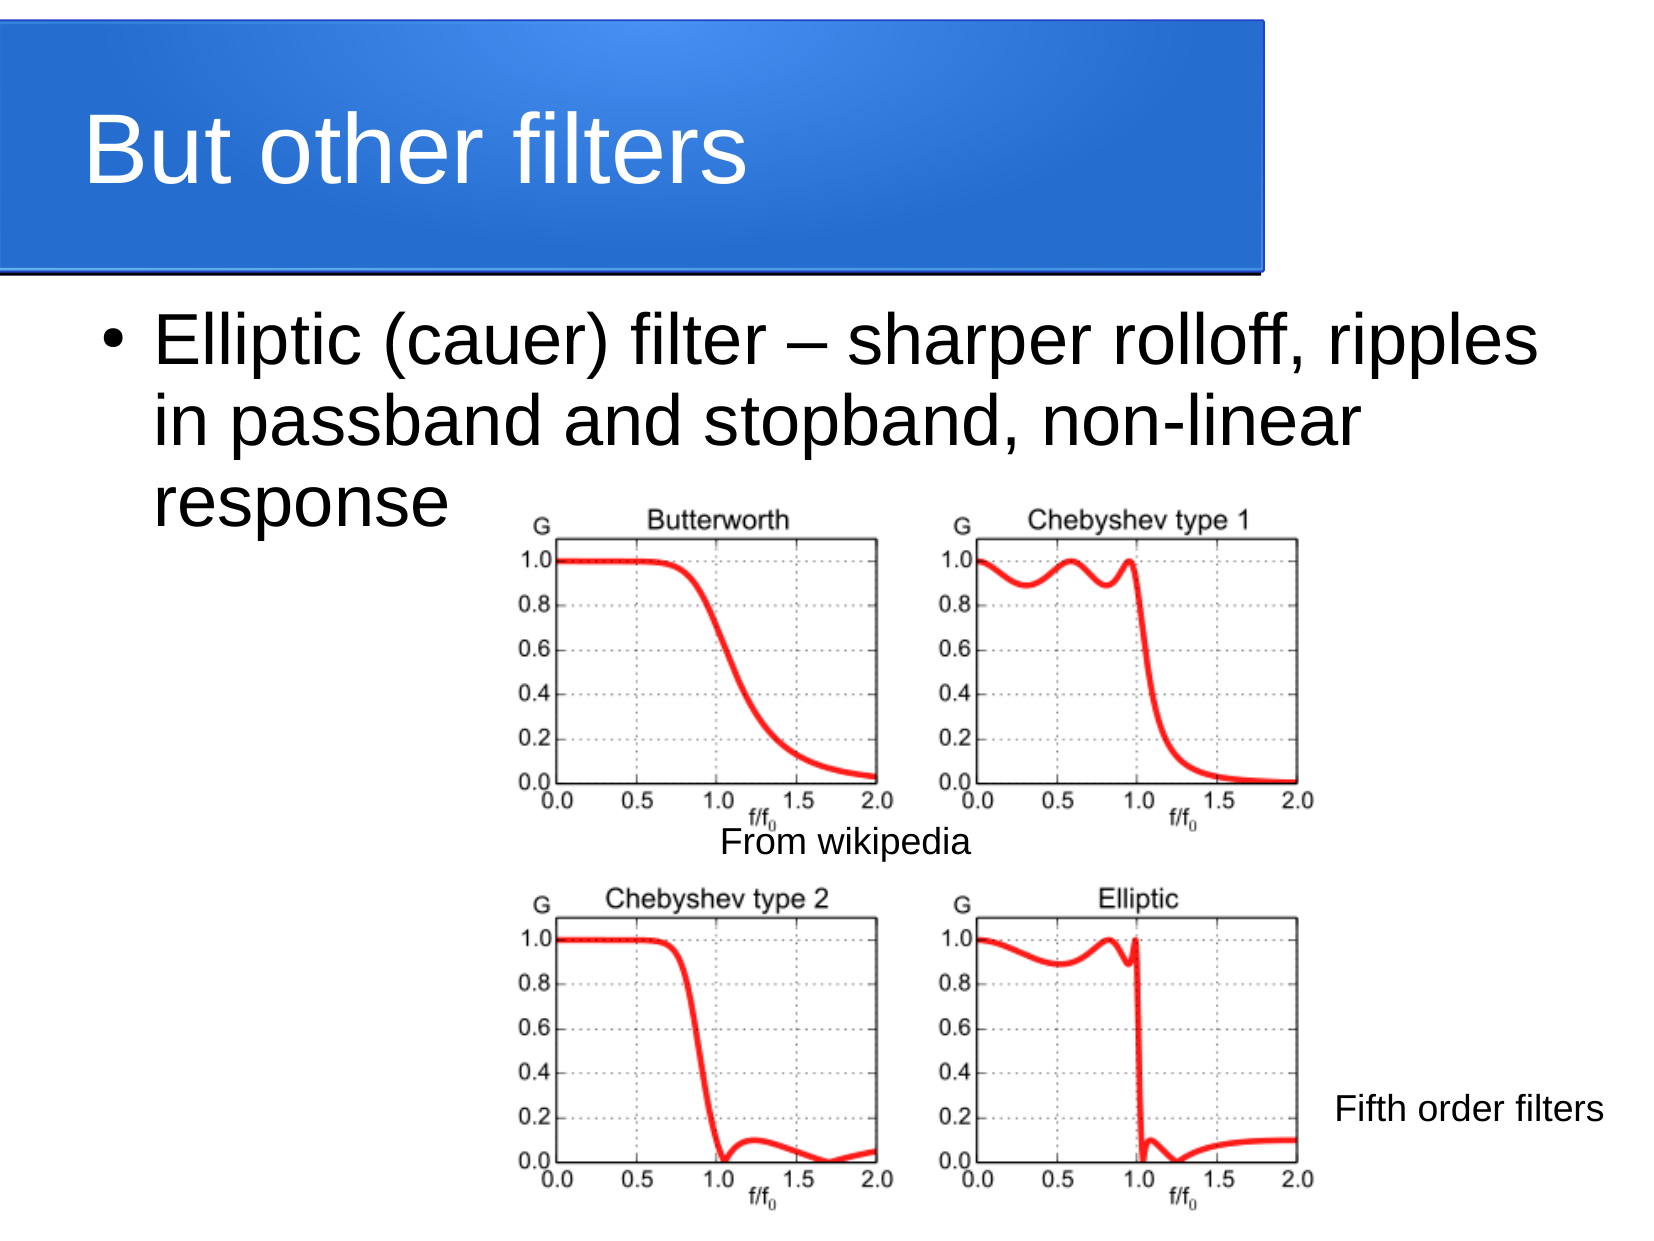

# But other filters
Elliptic (cauer) filter – sharper rolloff, ripples in passband and stopband, non-linear response
From wikipedia
Fifth order filters